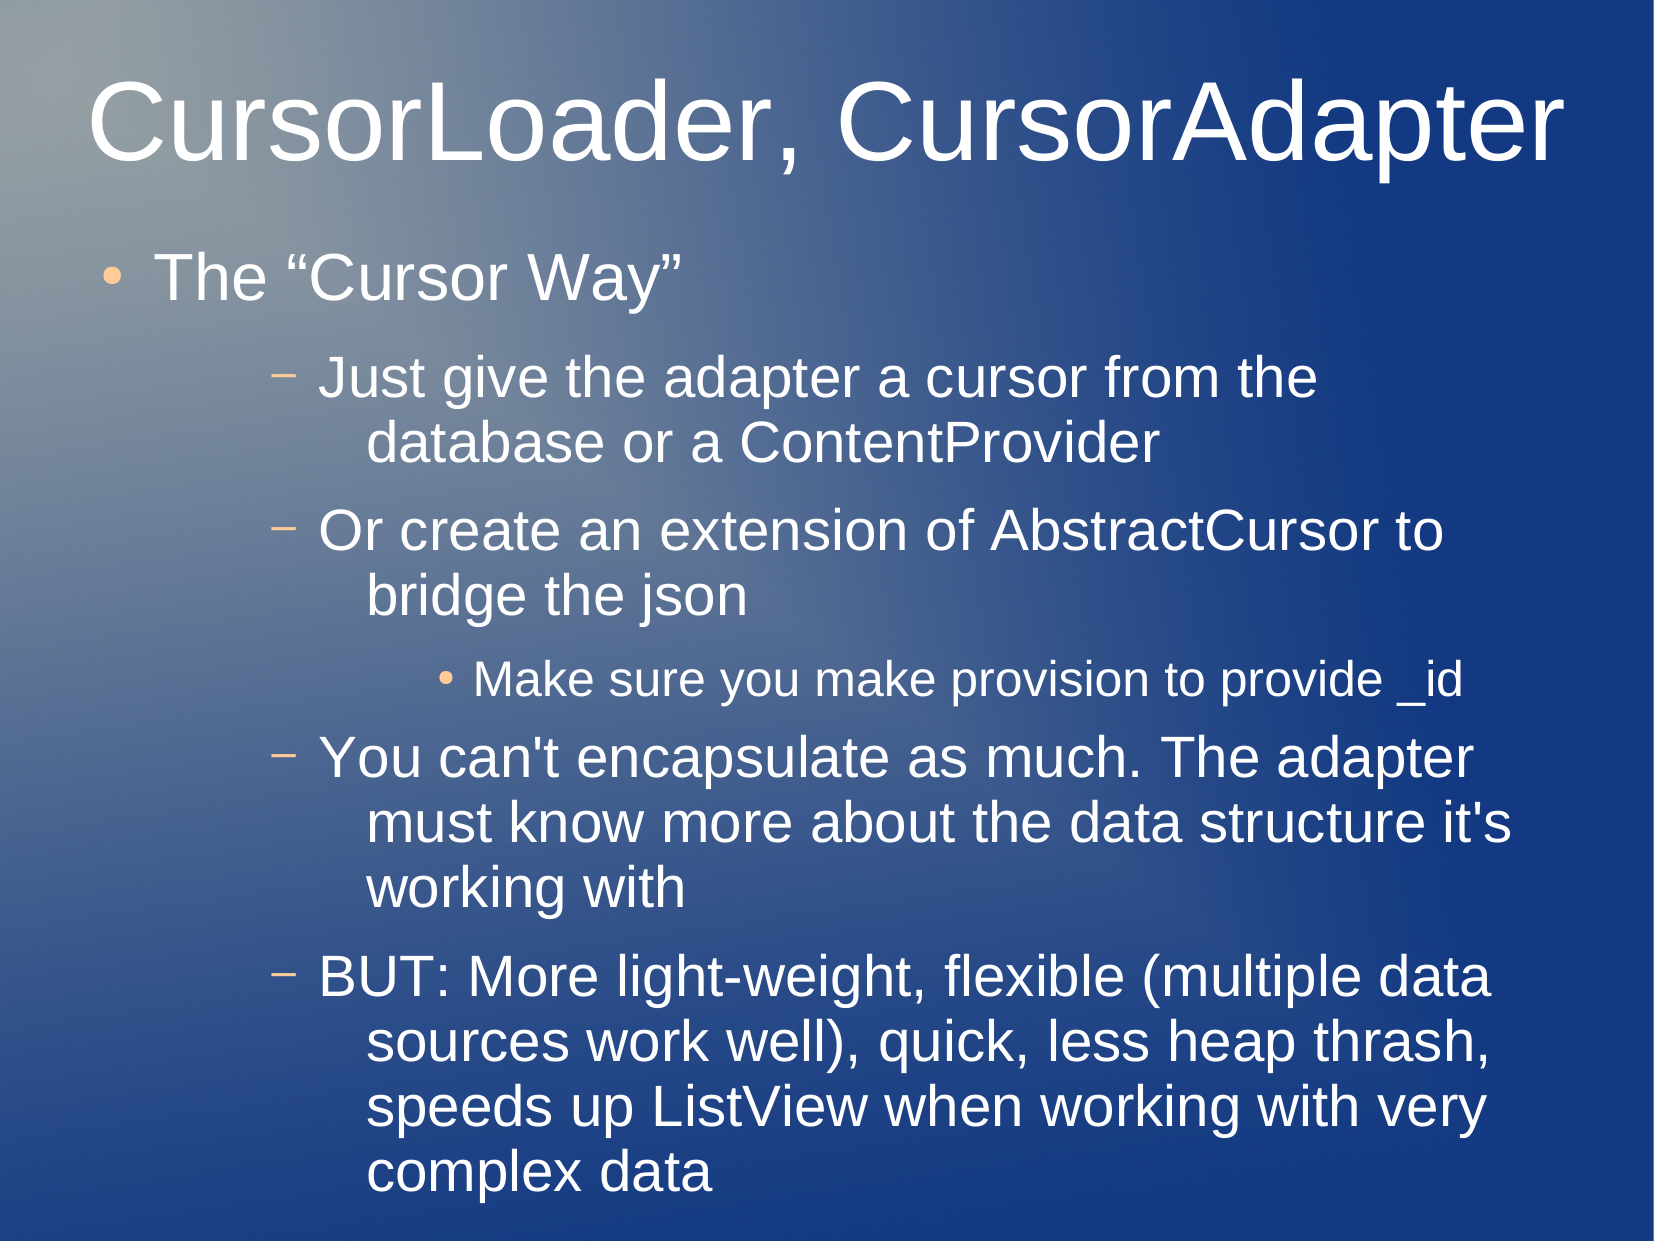

# CursorLoader, CursorAdapter
The “Cursor Way”
Just give the adapter a cursor from the database or a ContentProvider
Or create an extension of AbstractCursor to bridge the json
Make sure you make provision to provide _id
You can't encapsulate as much. The adapter must know more about the data structure it's working with
BUT: More light-weight, flexible (multiple data sources work well), quick, less heap thrash, speeds up ListView when working with very complex data